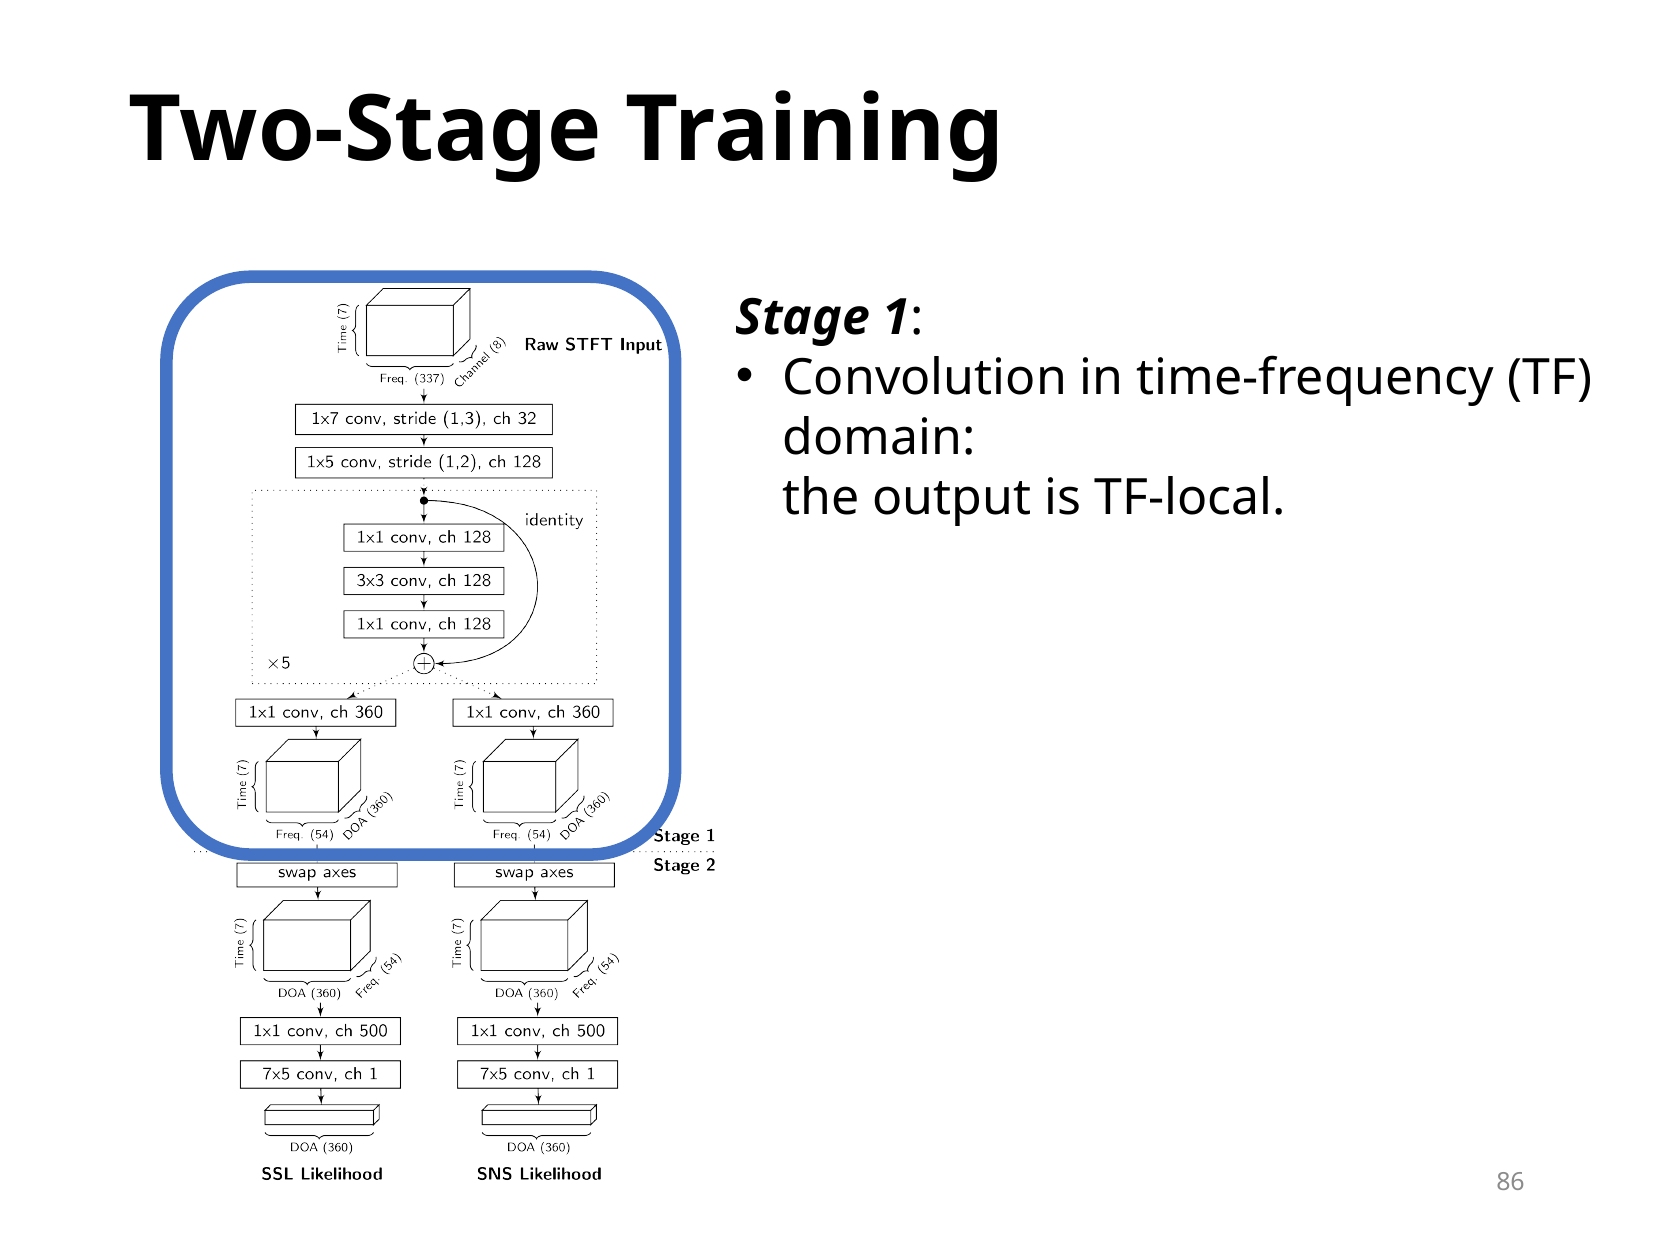

# Two-Stage Training
Stage 1:
Convolution in time-frequency (TF) domain:
the output is TF-local.